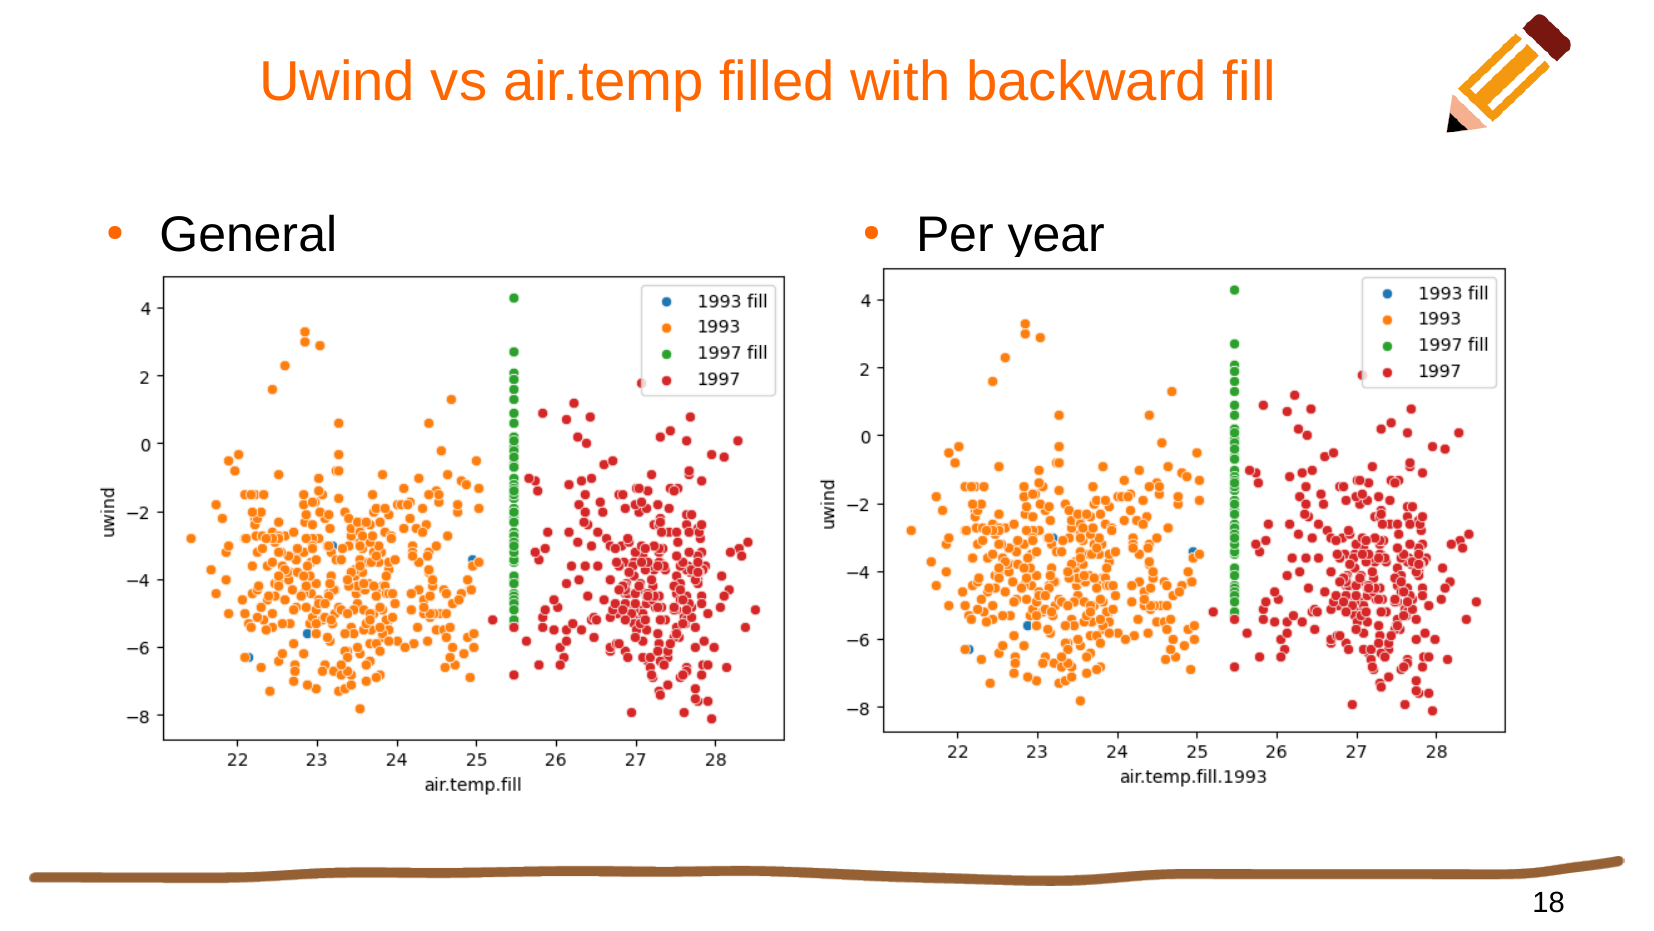

# Uwind vs air.temp filled with backward fill
General
Per year
18